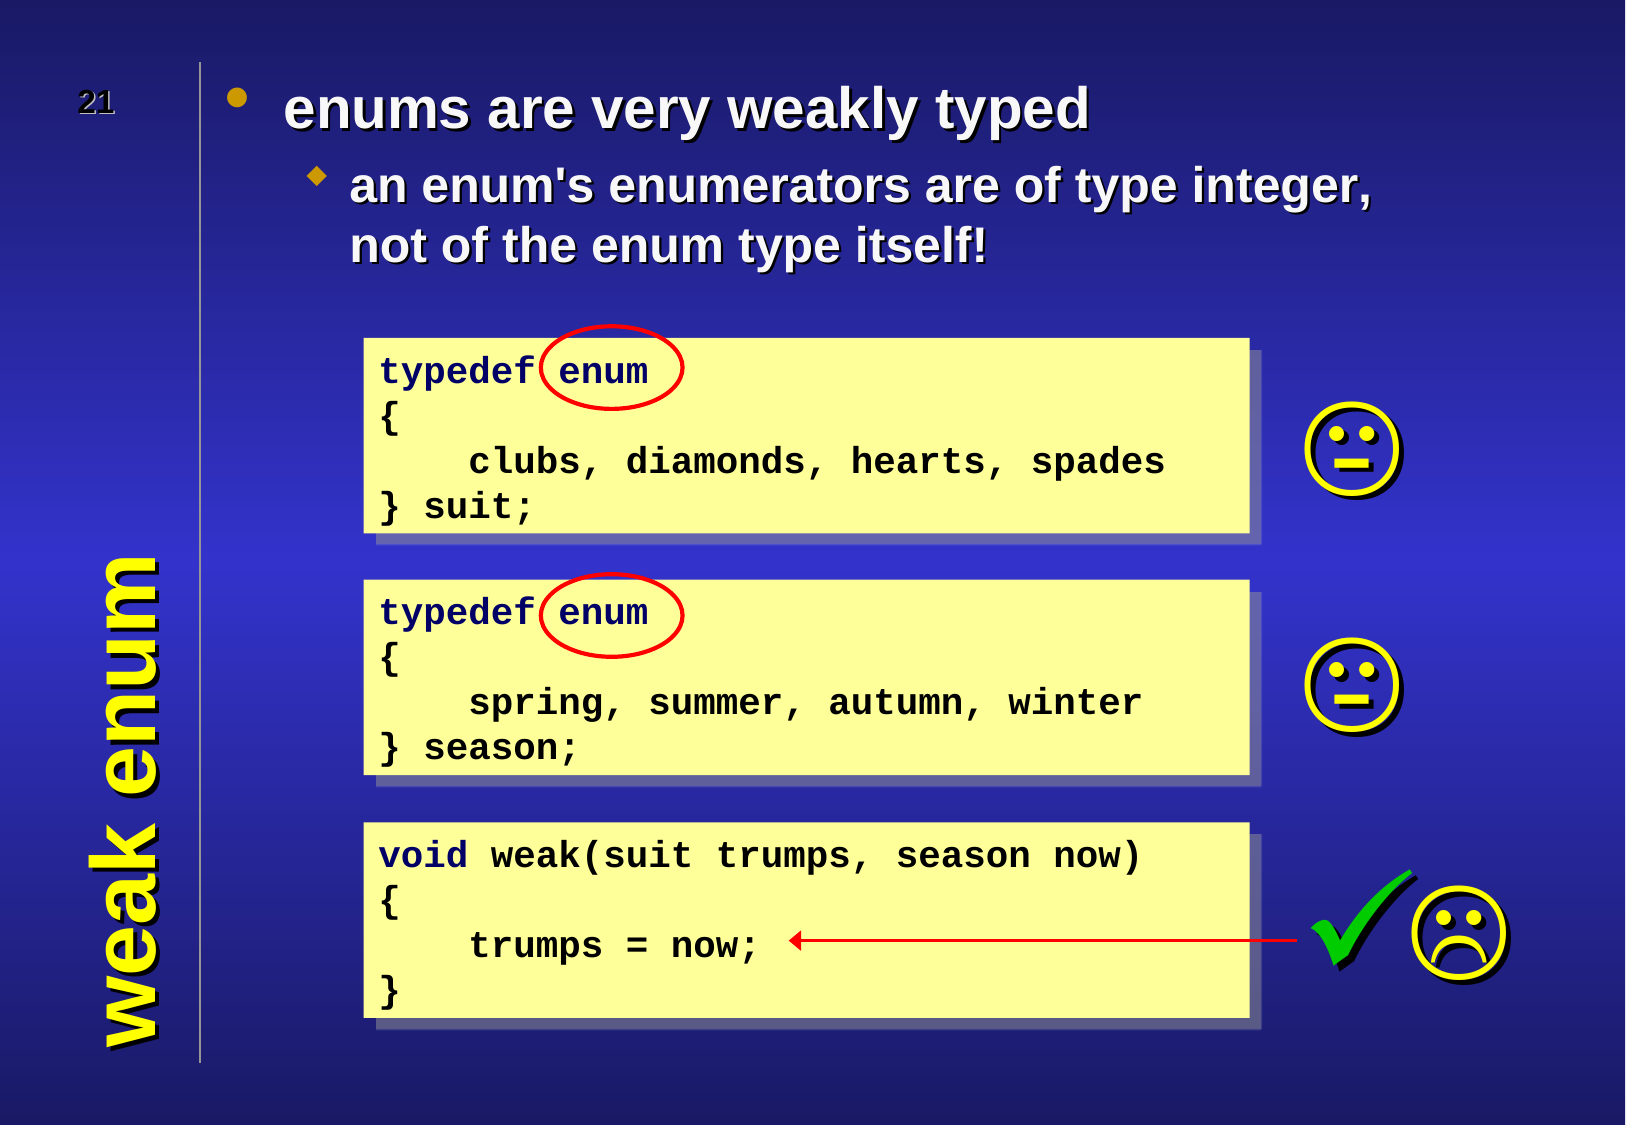

21
enums are very weakly typed
an enum's enumerators are of type integer,
not of the enum type itself!
typedef enum
{
 clubs, diamonds, hearts, spades
} suit;

# weak enum
typedef enum
{
 spring, summer, autumn, winter
} season;

void weak(suit trumps, season now)
{
 trumps = now;
}

